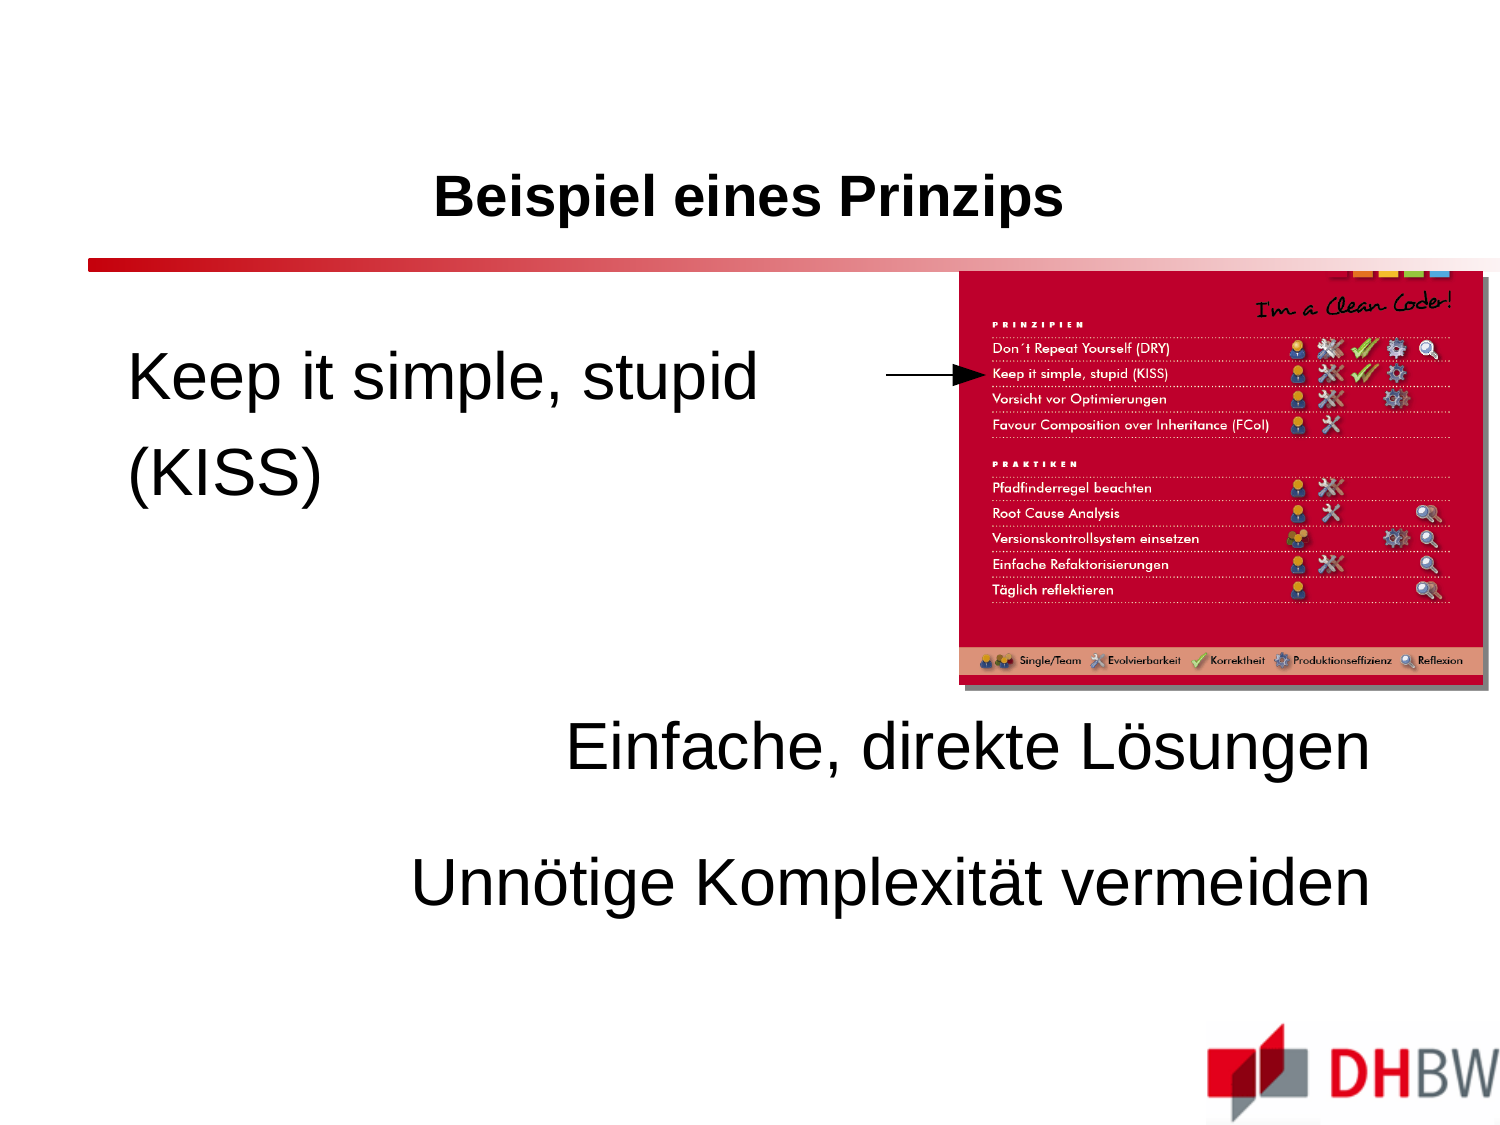

# Beispiel eines Prinzips
Keep it simple, stupid
(KISS)
Einfache, direkte Lösungen
Unnötige Komplexität vermeiden